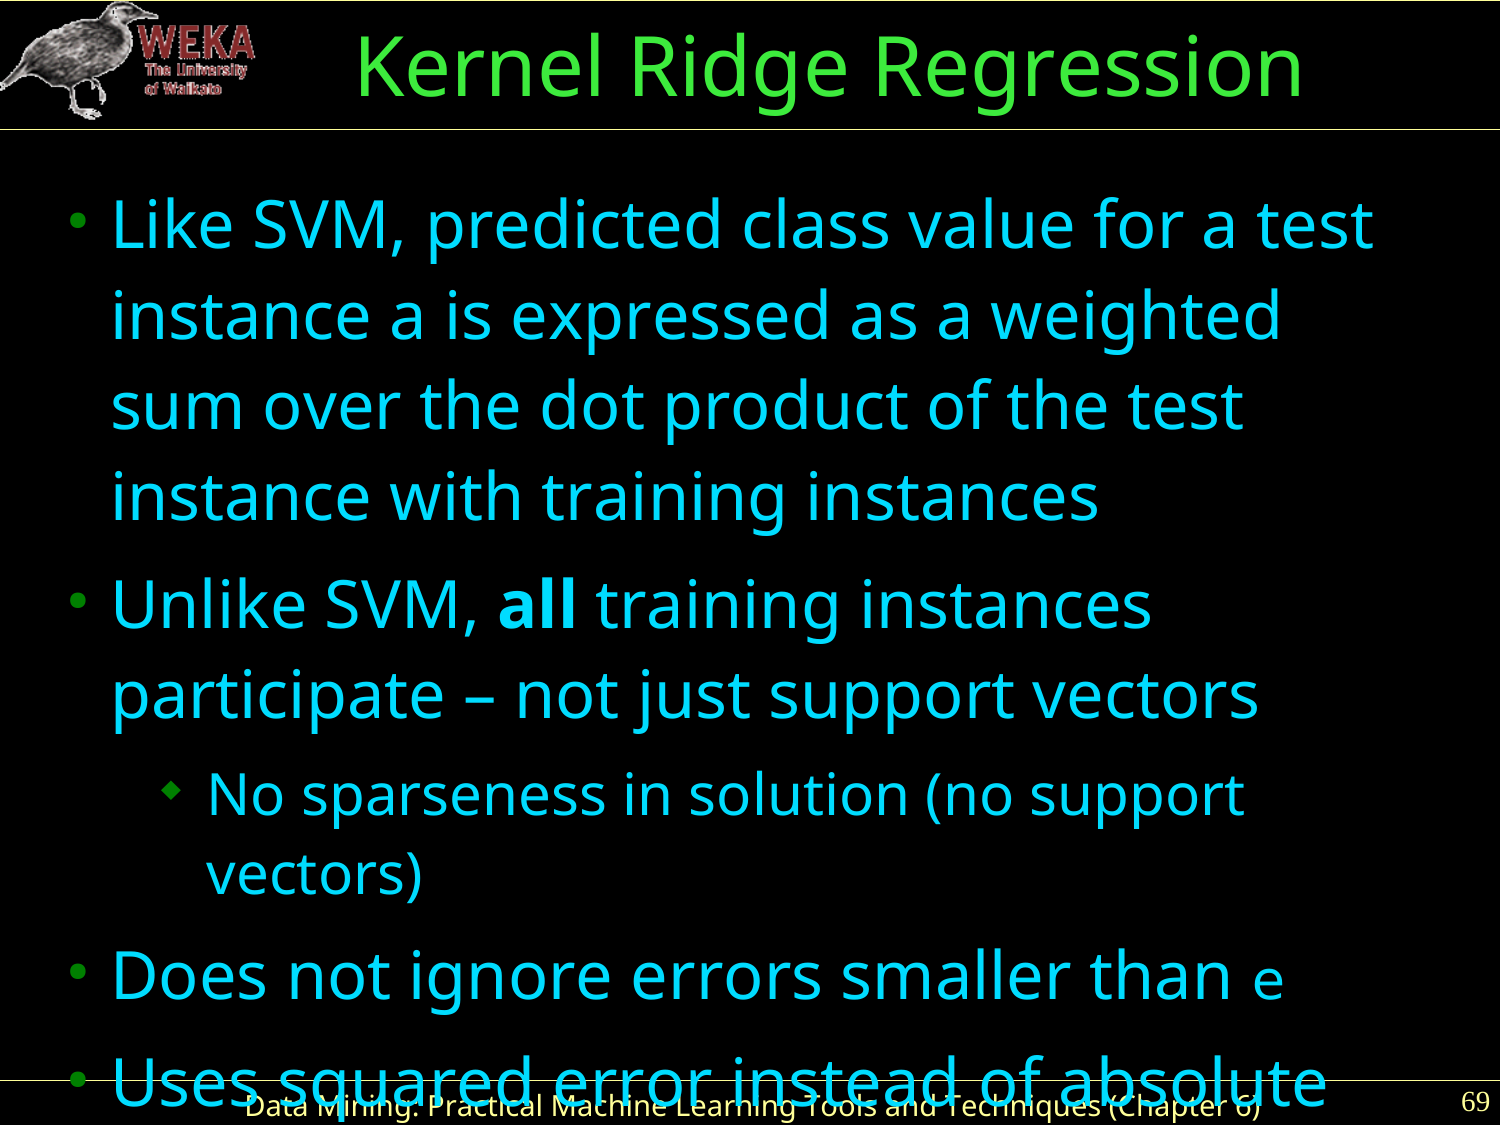

# Kernel Ridge Regression
Like SVM, predicted class value for a test instance a is expressed as a weighted sum over the dot product of the test instance with training instances
Unlike SVM, all training instances participate – not just support vectors
No sparseness in solution (no support vectors)
Does not ignore errors smaller than e
Uses squared error instead of absolute error
Data Mining: Practical Machine Learning Tools and Techniques (Chapter 6)
69